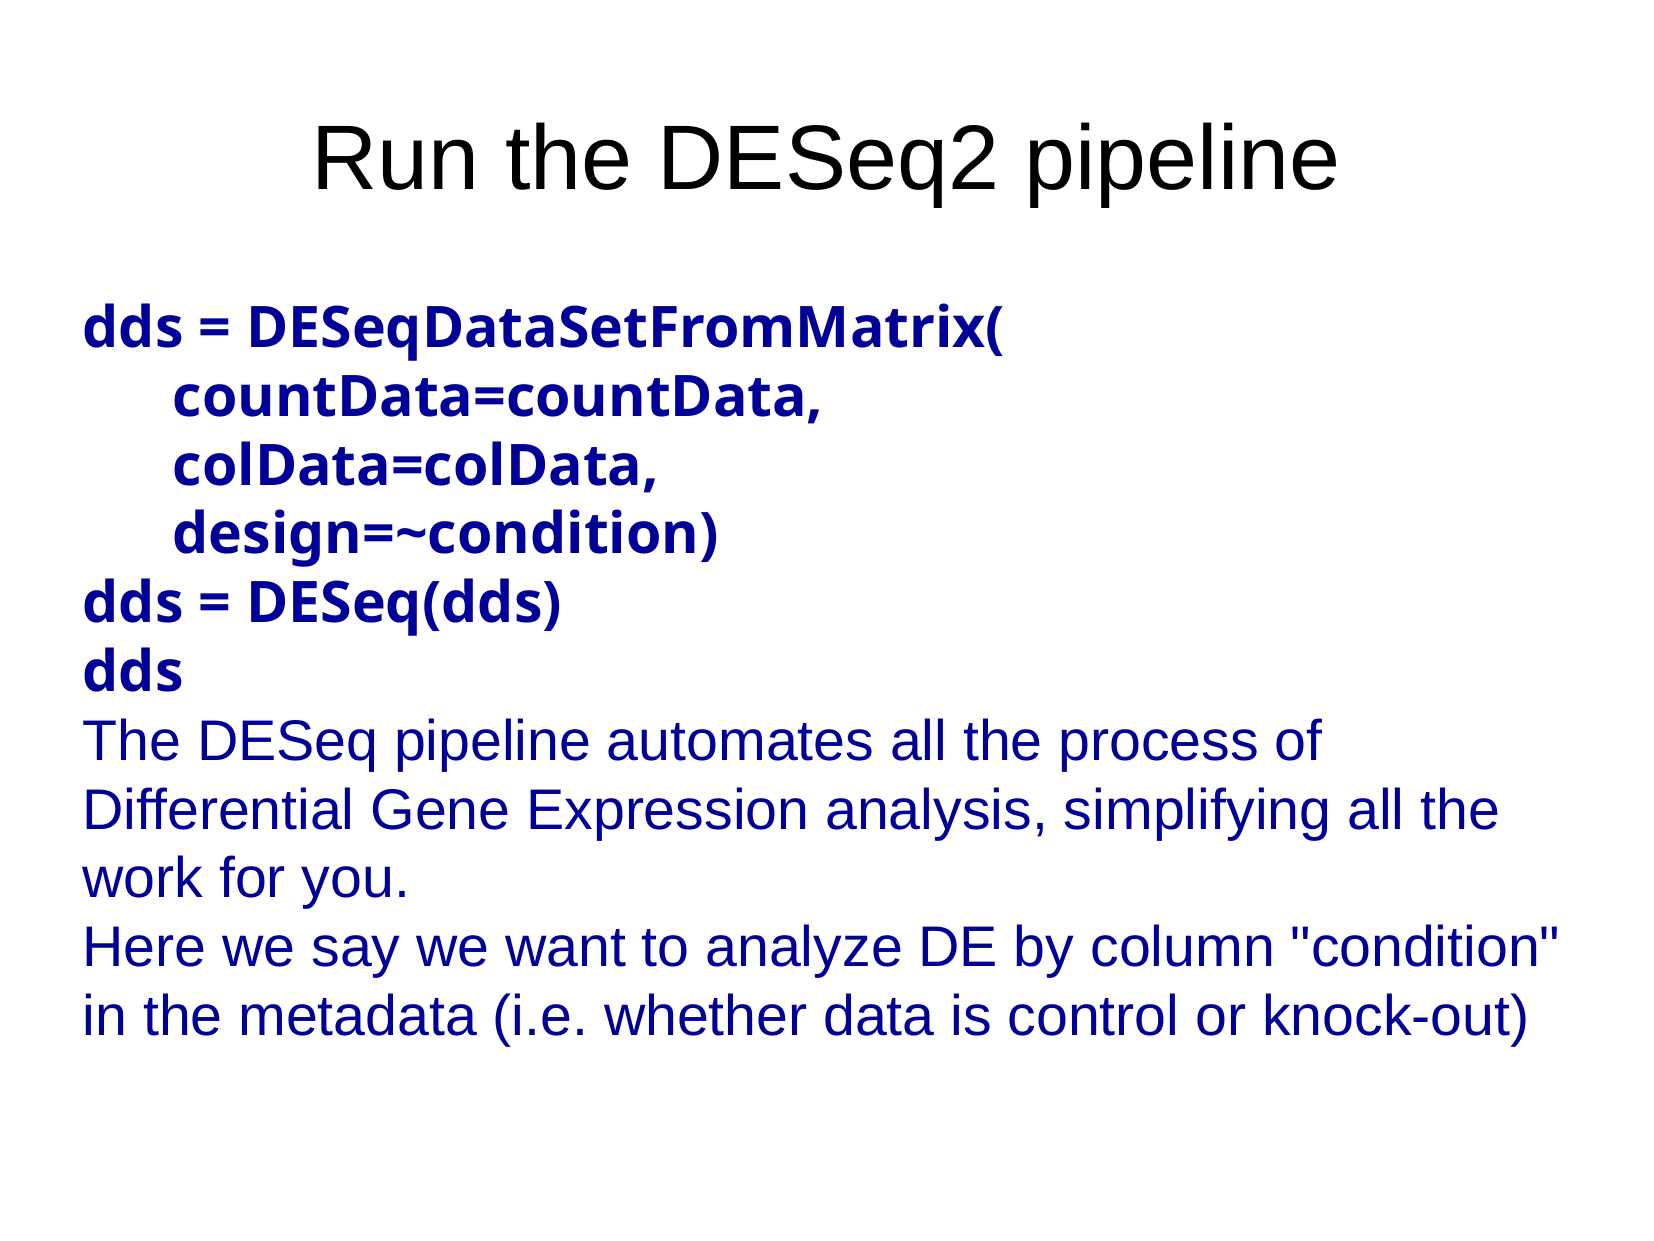

Run the DESeq2 pipeline
dds = DESeqDataSetFromMatrix(
 countData=countData,
 colData=colData,
 design=~condition)
dds = DESeq(dds)
dds
The DESeq pipeline automates all the process of Differential Gene Expression analysis, simplifying all the work for you.
Here we say we want to analyze DE by column "condition" in the metadata (i.e. whether data is control or knock-out)